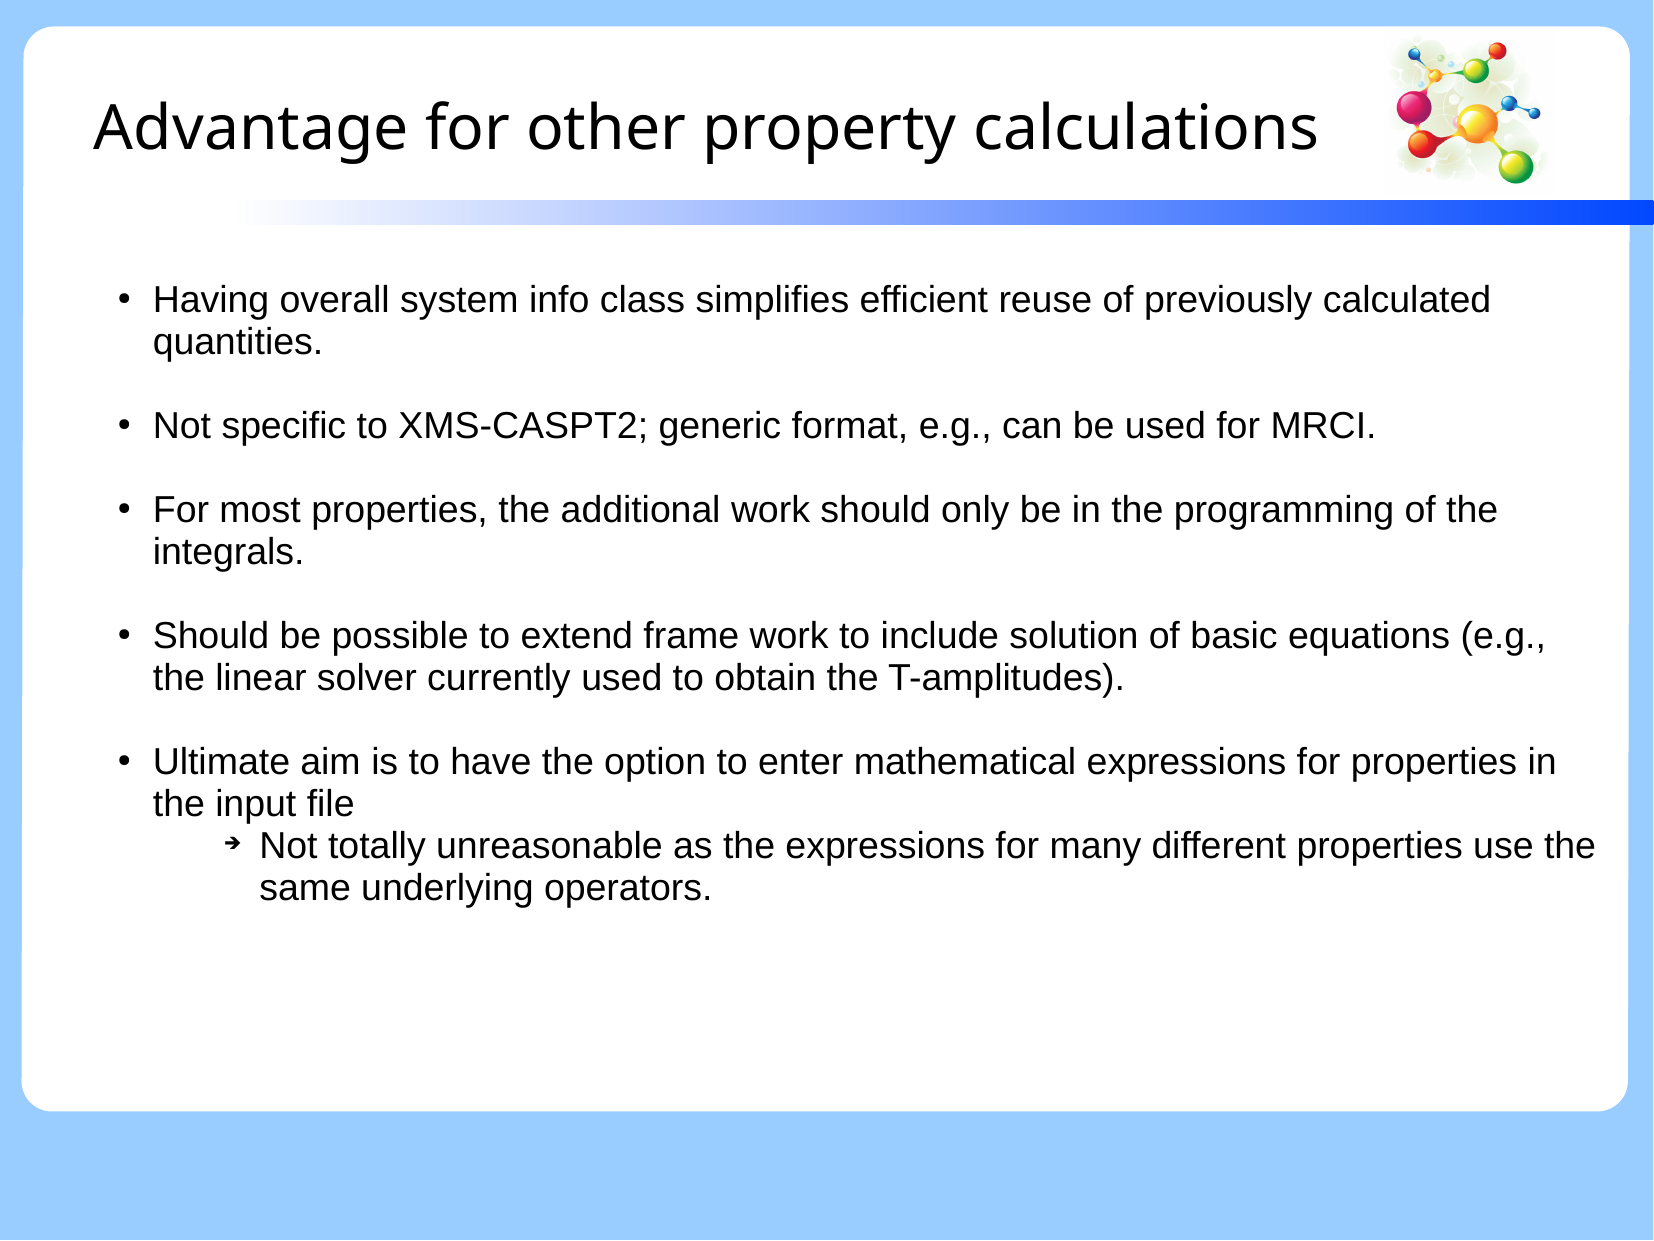

# Advantage for other property calculations
Having overall system info class simplifies efficient reuse of previously calculated quantities.
Not specific to XMS-CASPT2; generic format, e.g., can be used for MRCI.
For most properties, the additional work should only be in the programming of the integrals.
Should be possible to extend frame work to include solution of basic equations (e.g., the linear solver currently used to obtain the T-amplitudes).
Ultimate aim is to have the option to enter mathematical expressions for properties in the input file
Not totally unreasonable as the expressions for many different properties use the same underlying operators.